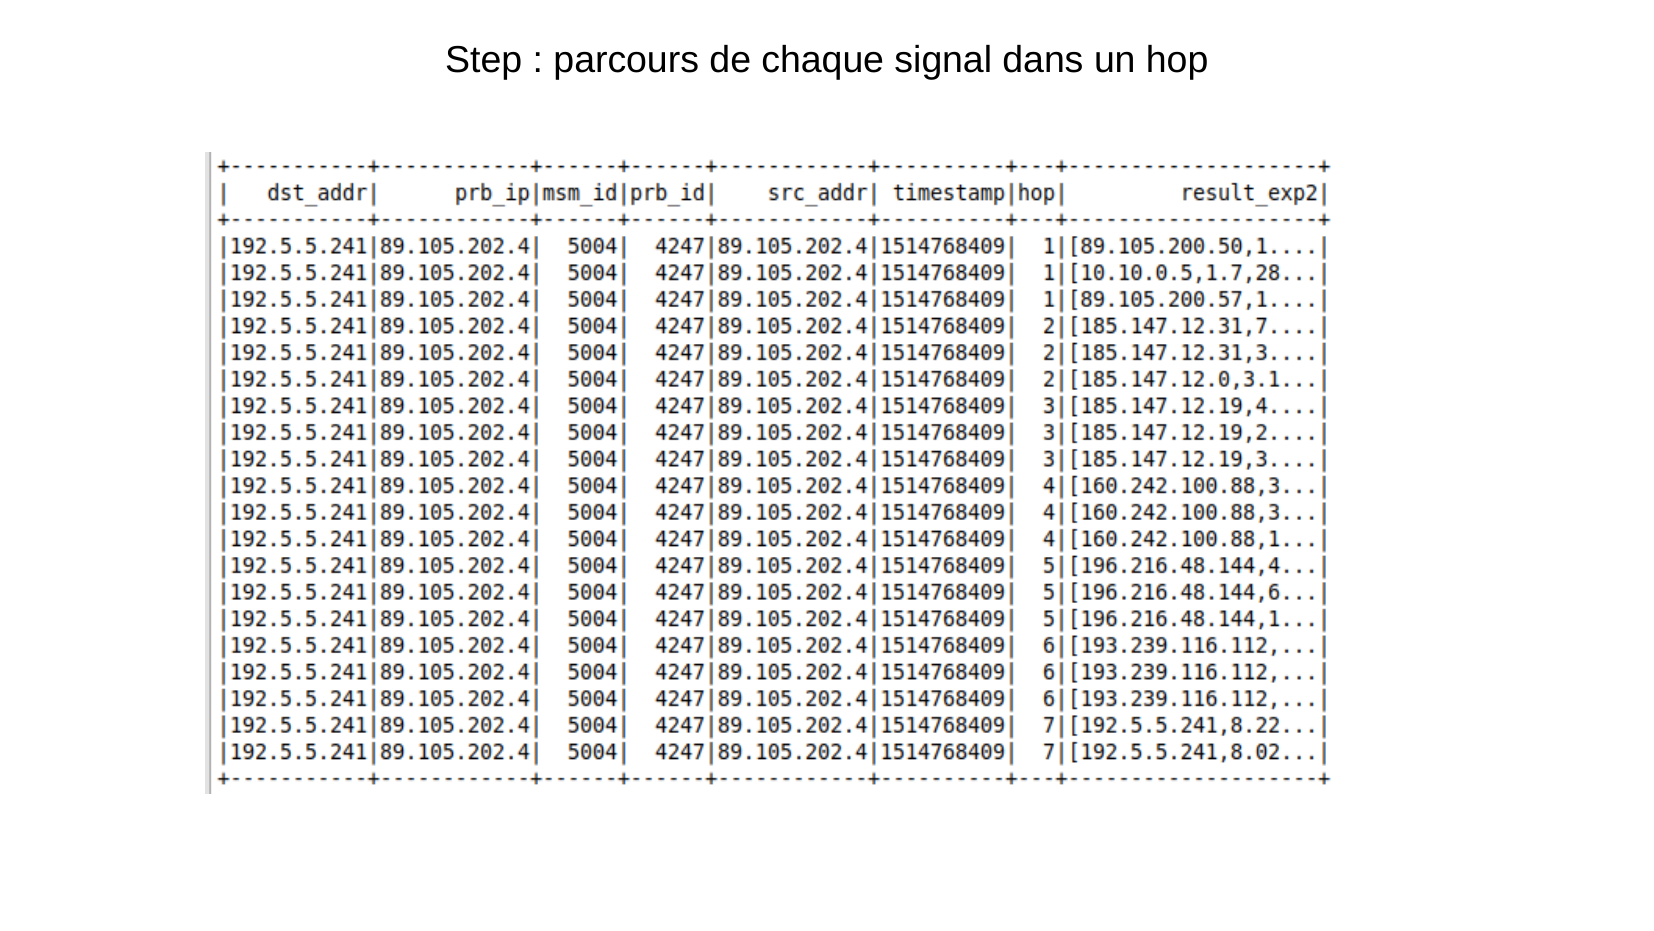

# Step : parcours de chaque signal dans un hop